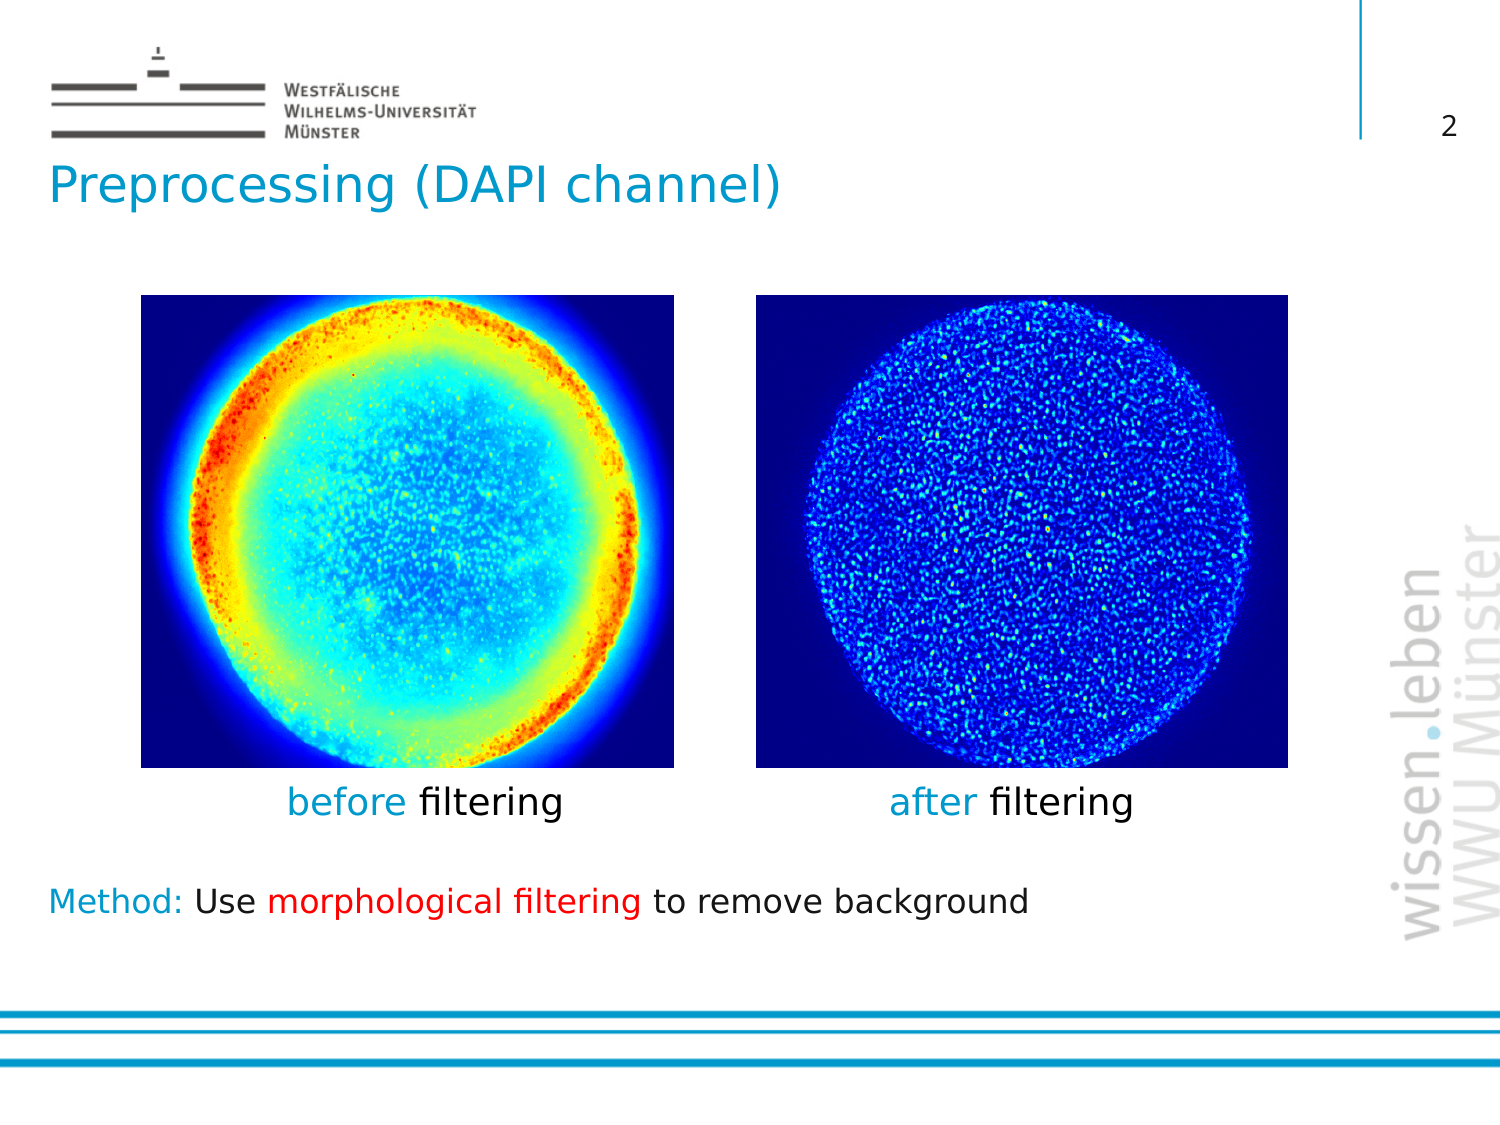

# Preprocessing (DAPI channel)
Method: Use morphological filtering to remove background
before filtering
after filtering